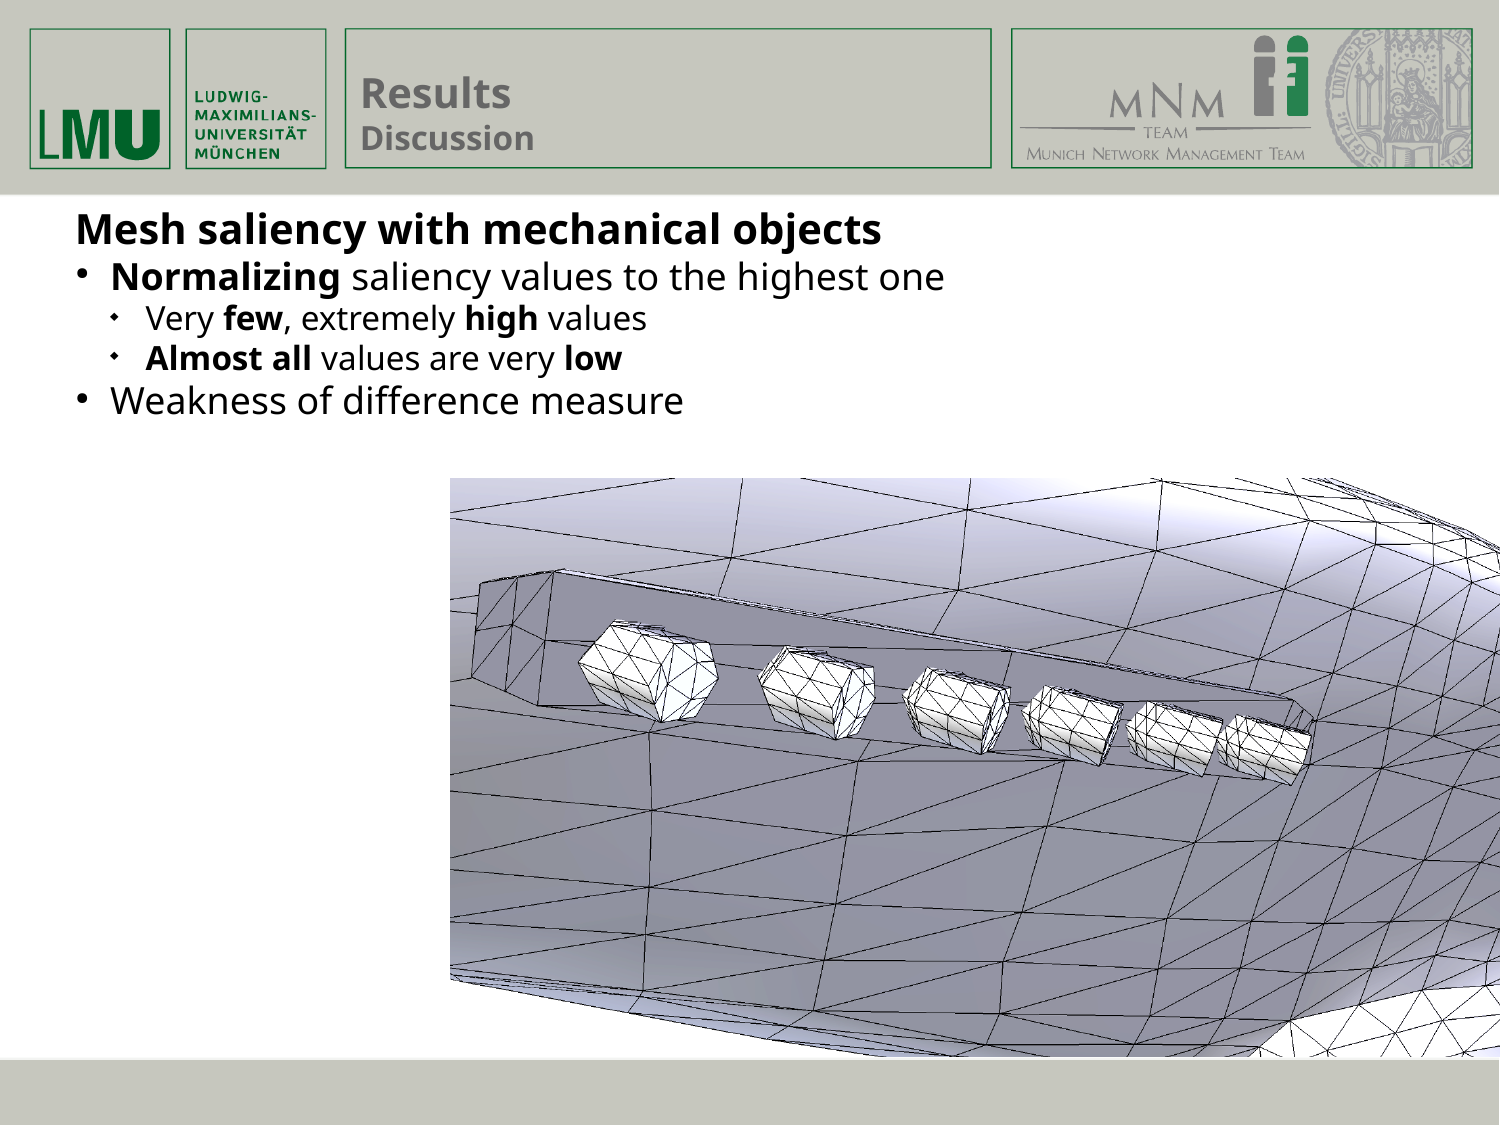

Results
Discussion
Mesh saliency with mechanical objects
Normalizing saliency values to the highest one
Very few, extremely high values
Almost all values are very low
Weakness of difference measure